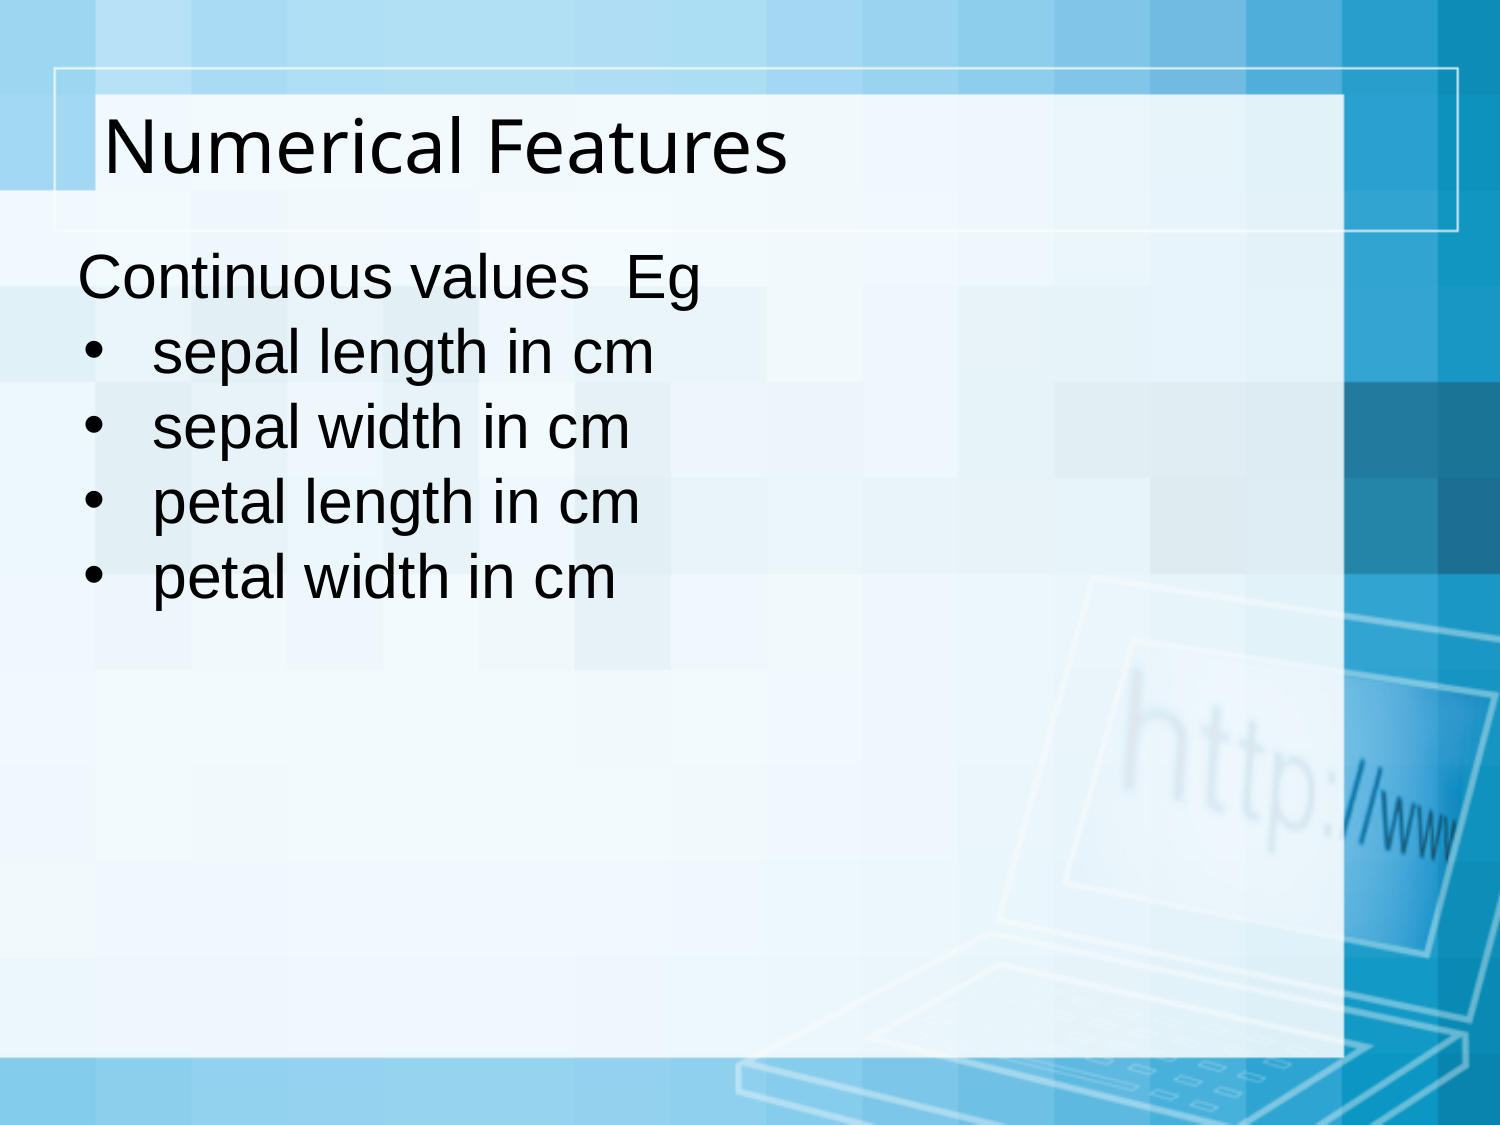

# Numerical Features
Continuous values Eg
sepal length in cm
sepal width in cm
petal length in cm
petal width in cm